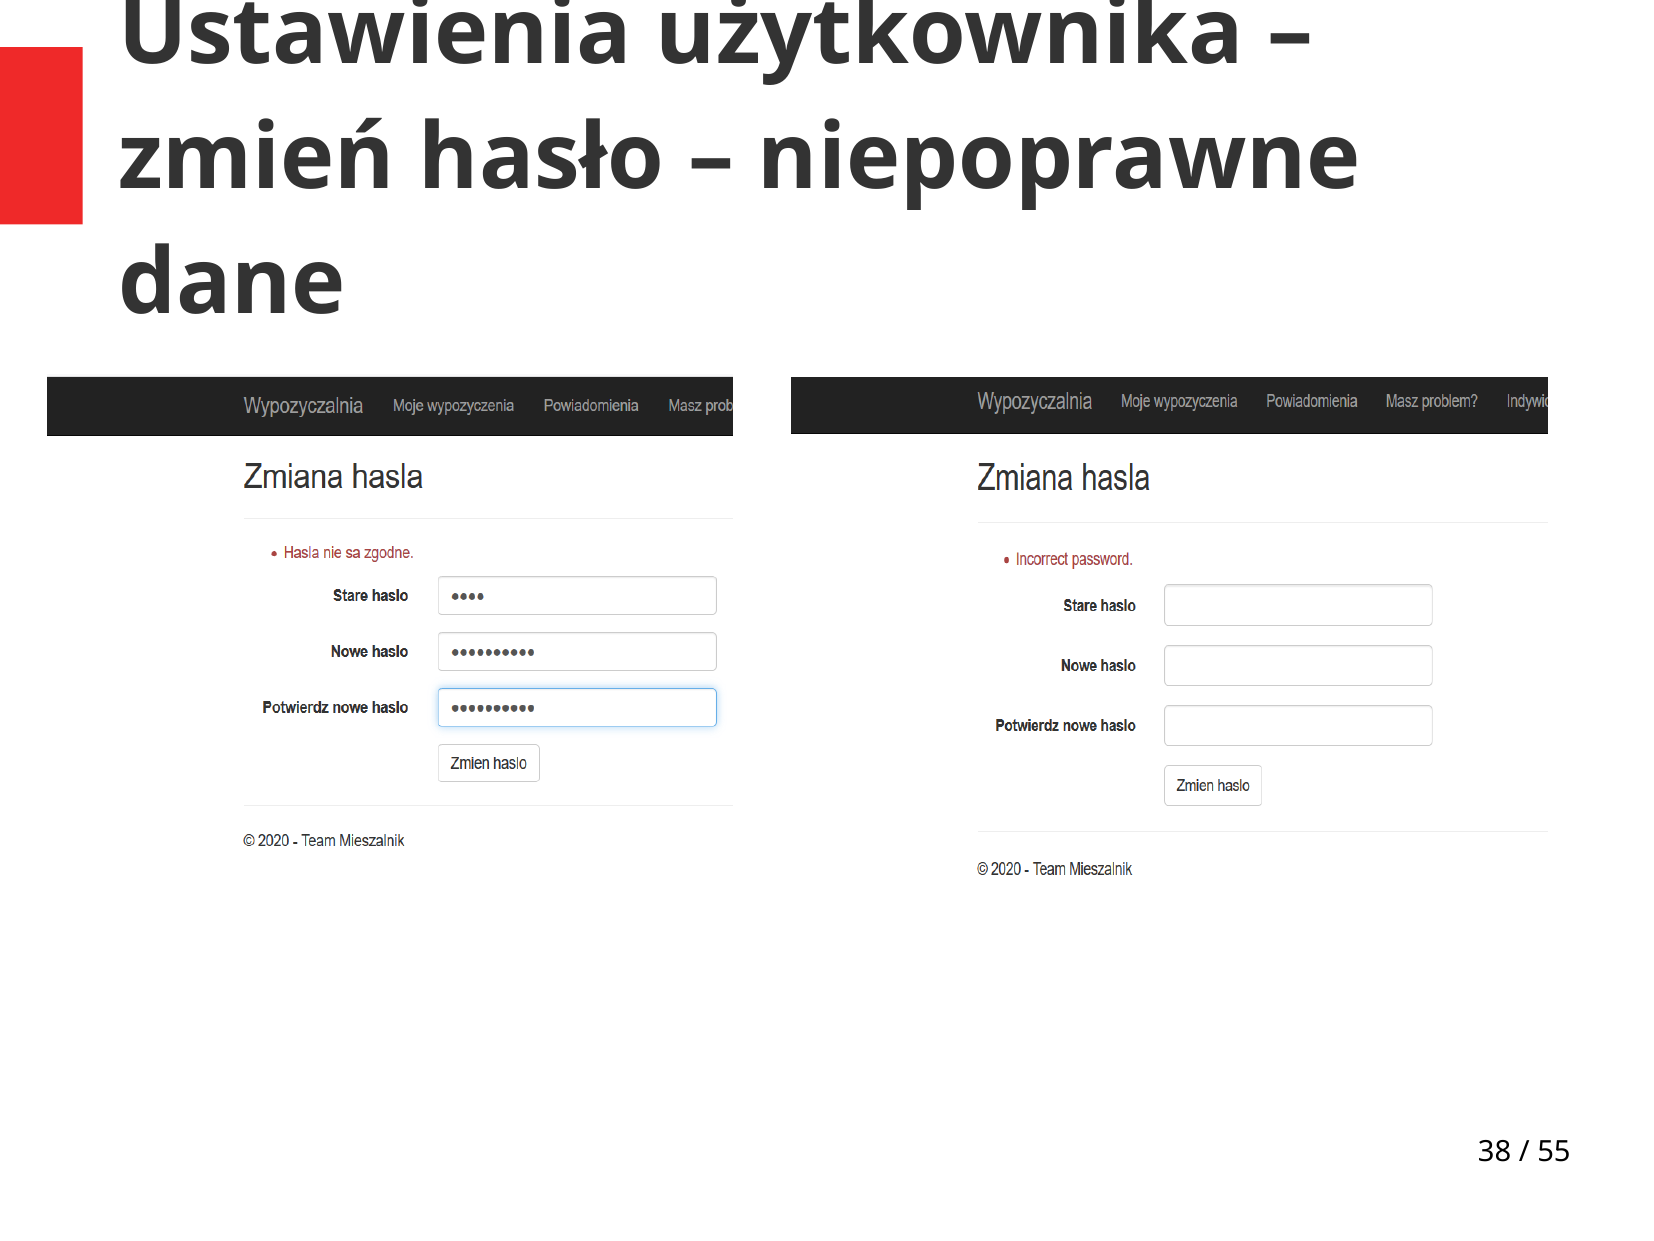

# Ustawienia użytkownika – zmień hasło – niepoprawne dane
38